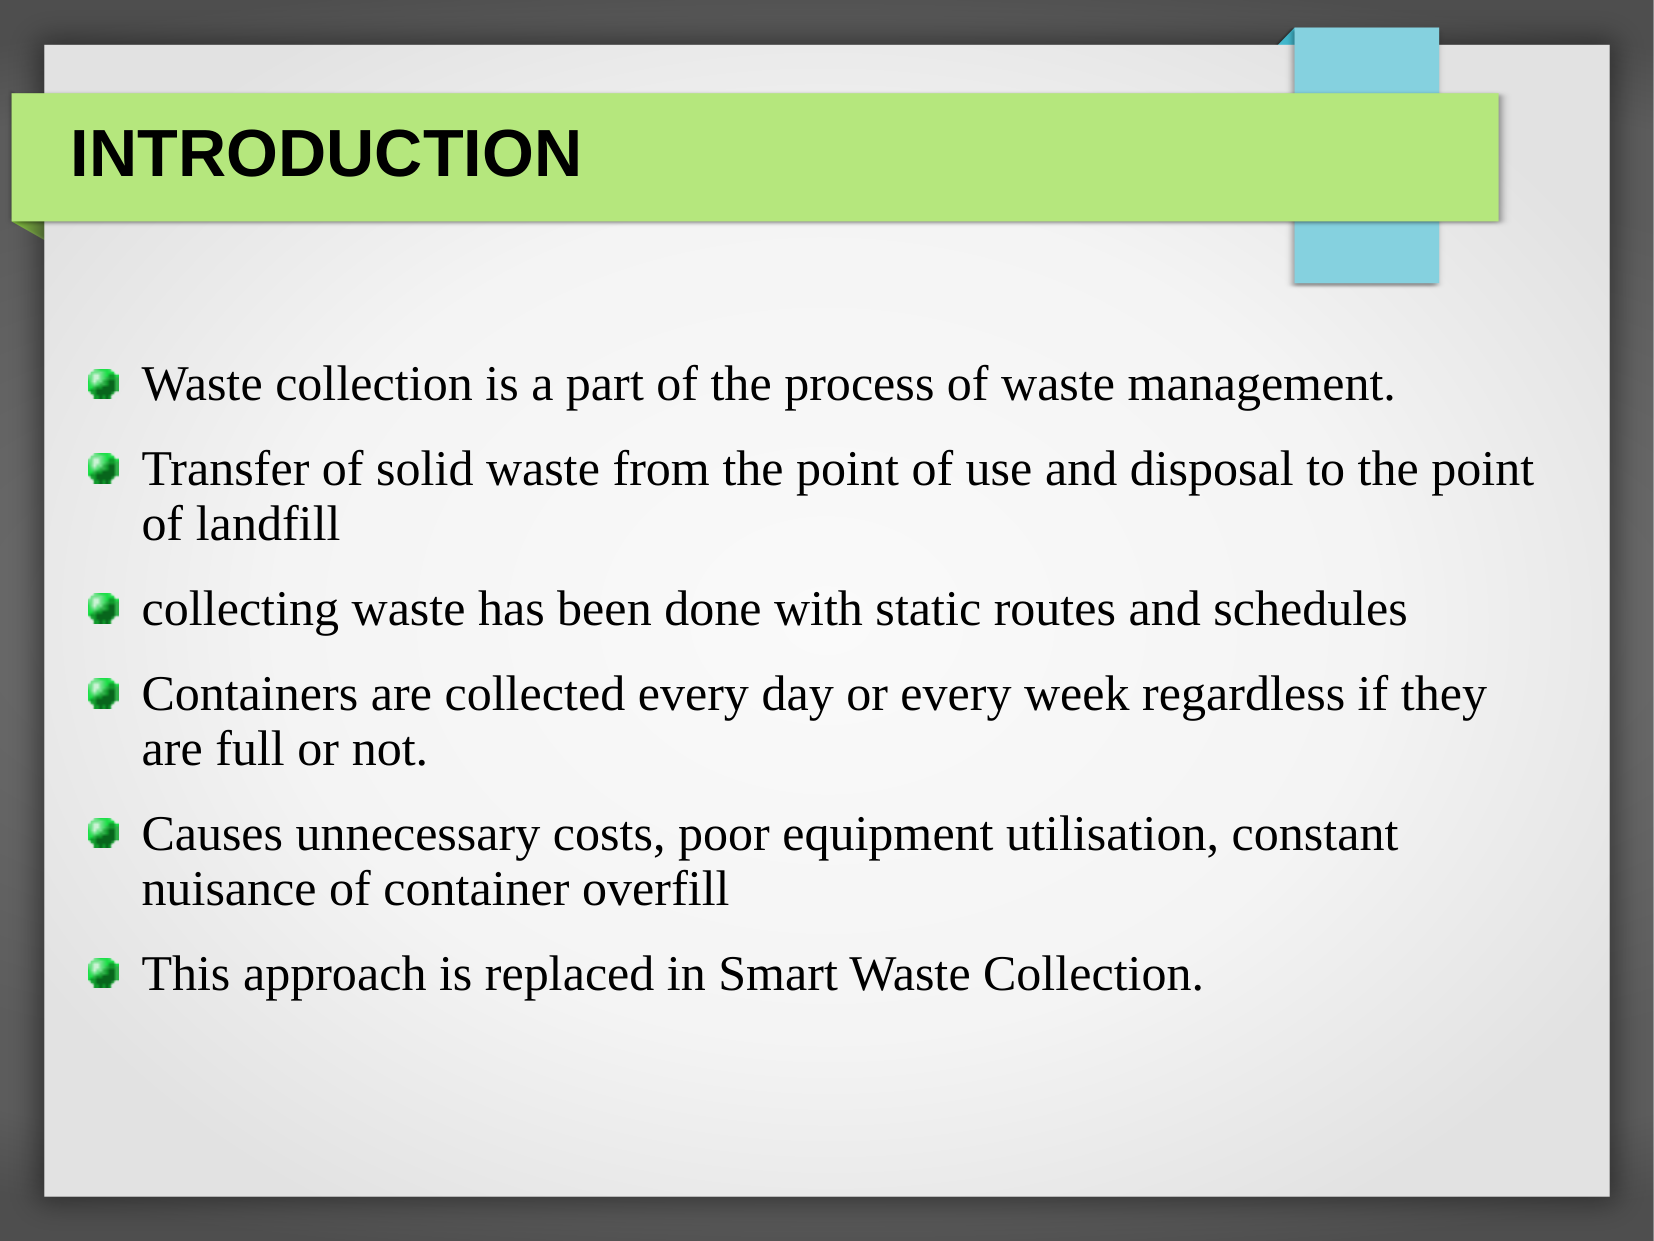

# INTRODUCTION
Waste collection is a part of the process of waste management.
Transfer of solid waste from the point of use and disposal to the point of landfill
collecting waste has been done with static routes and schedules
Containers are collected every day or every week regardless if they are full or not.
Causes unnecessary costs, poor equipment utilisation, constant nuisance of container overfill
This approach is replaced in Smart Waste Collection.